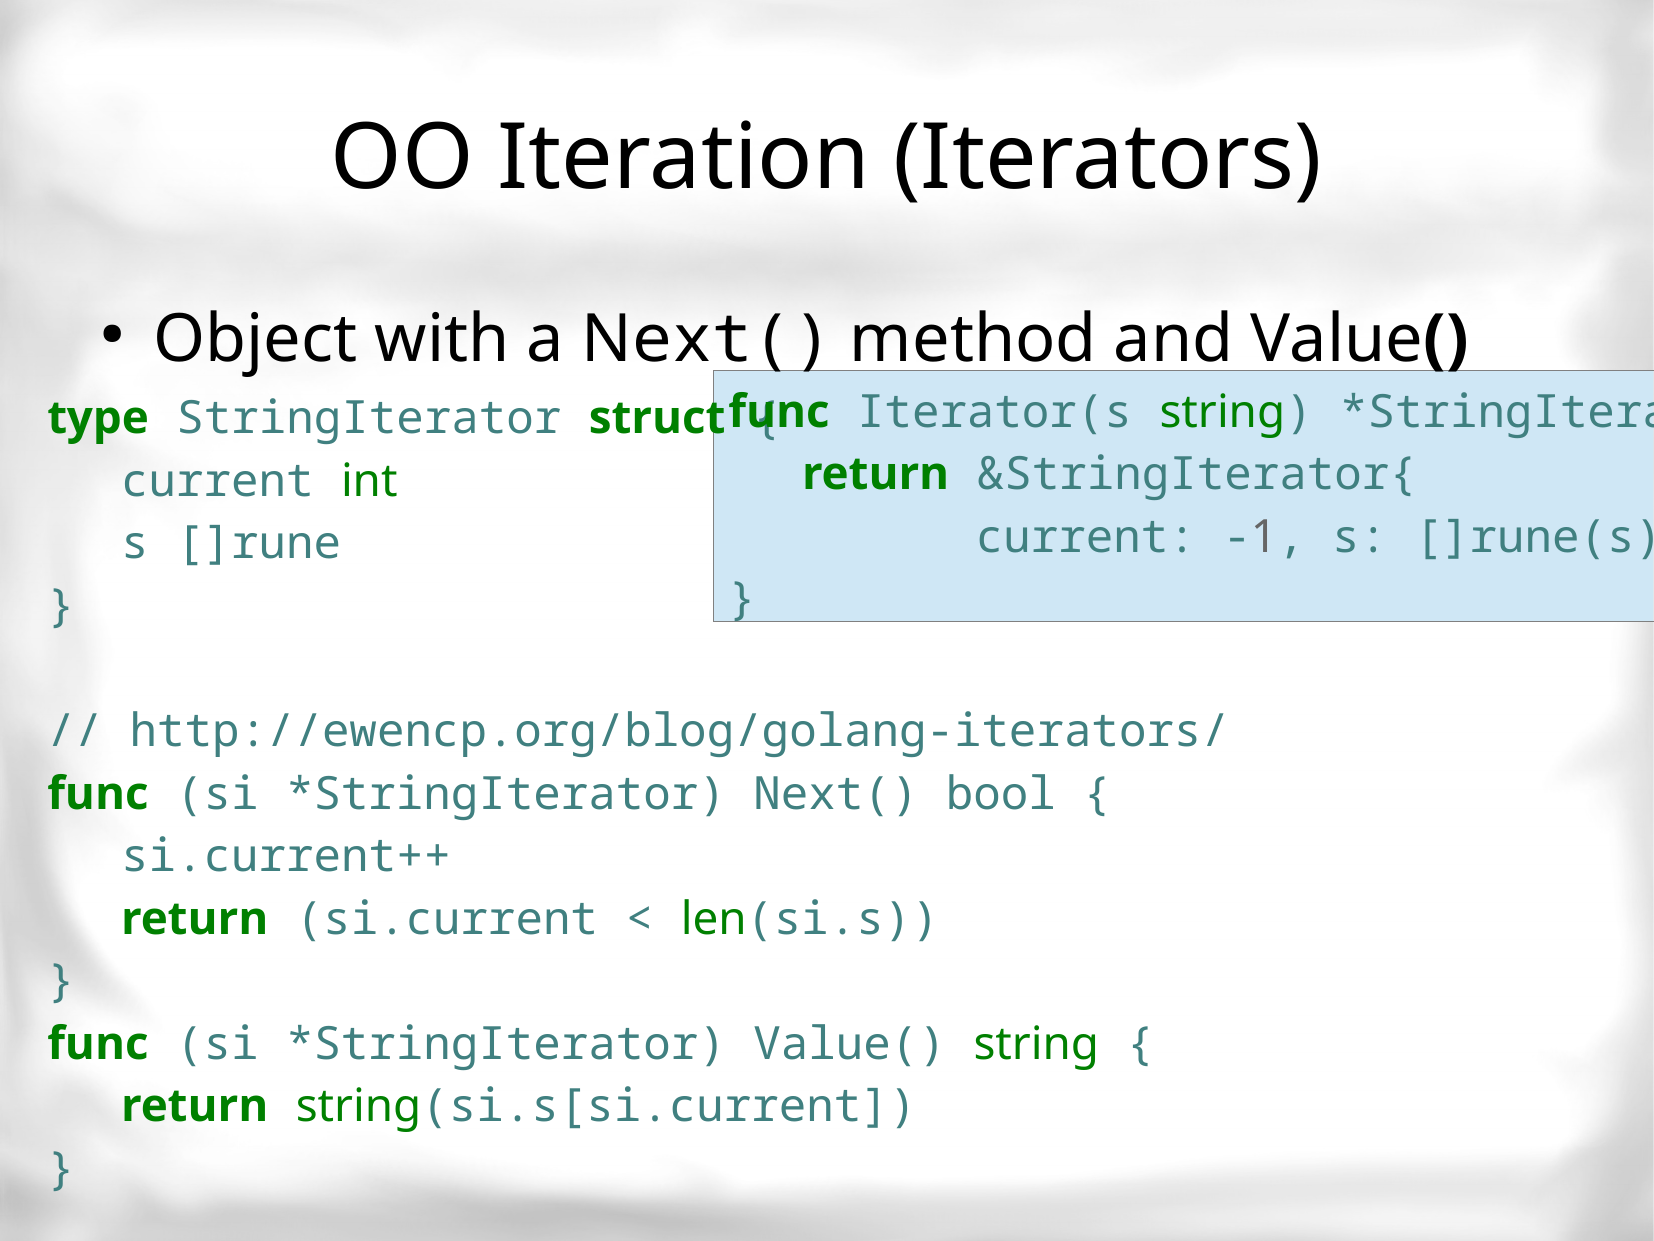

# OO Iteration (Iterators)
Object with a Next() method and Value()
func Iterator(s string) *StringIterator {
	return &StringIterator{
 current: -1, s: []rune(s)}
}
type StringIterator struct {
	current int
	s []rune
}
// http://ewencp.org/blog/golang-iterators/
func (si *StringIterator) Next() bool {
	si.current++
	return (si.current < len(si.s))
}
func (si *StringIterator) Value() string {
	return string(si.s[si.current])
}